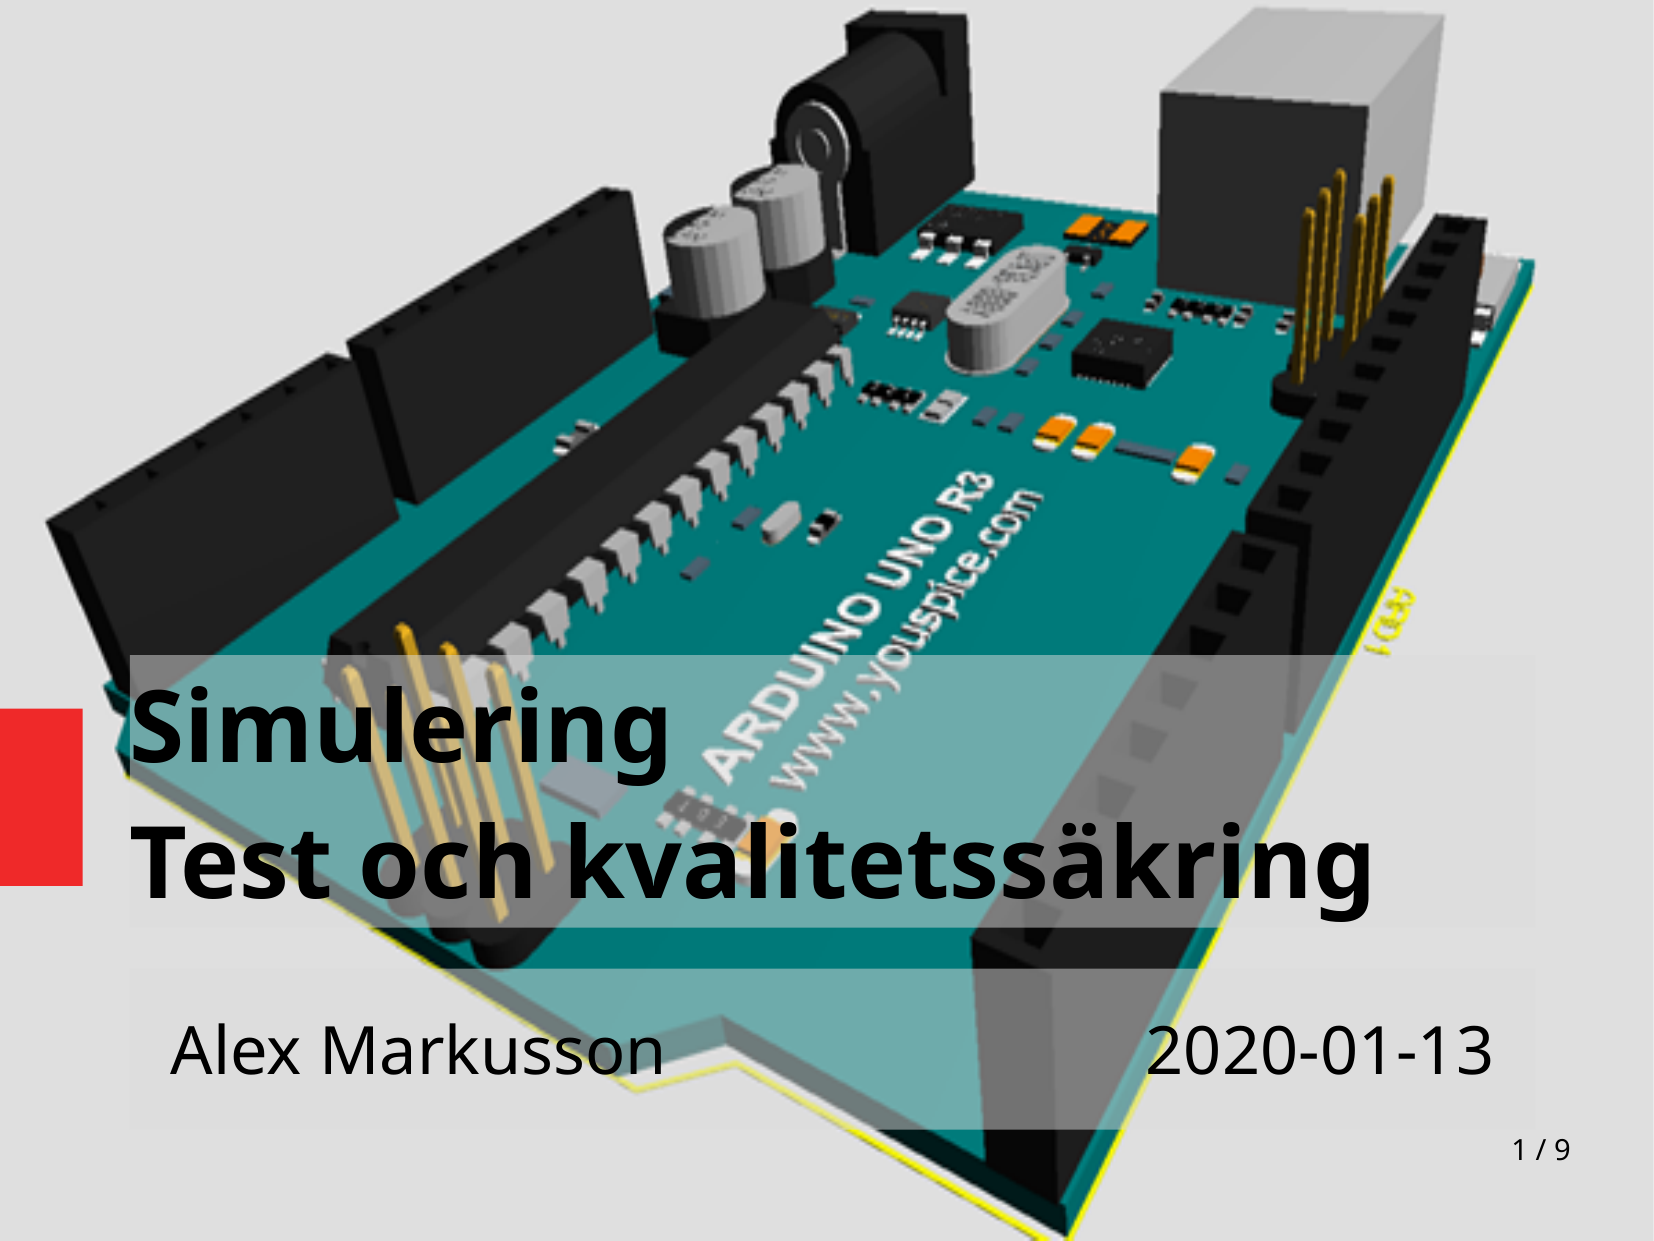

# Simulering Test och kvalitetssäkring
Alex Markusson							2020-01-13
1